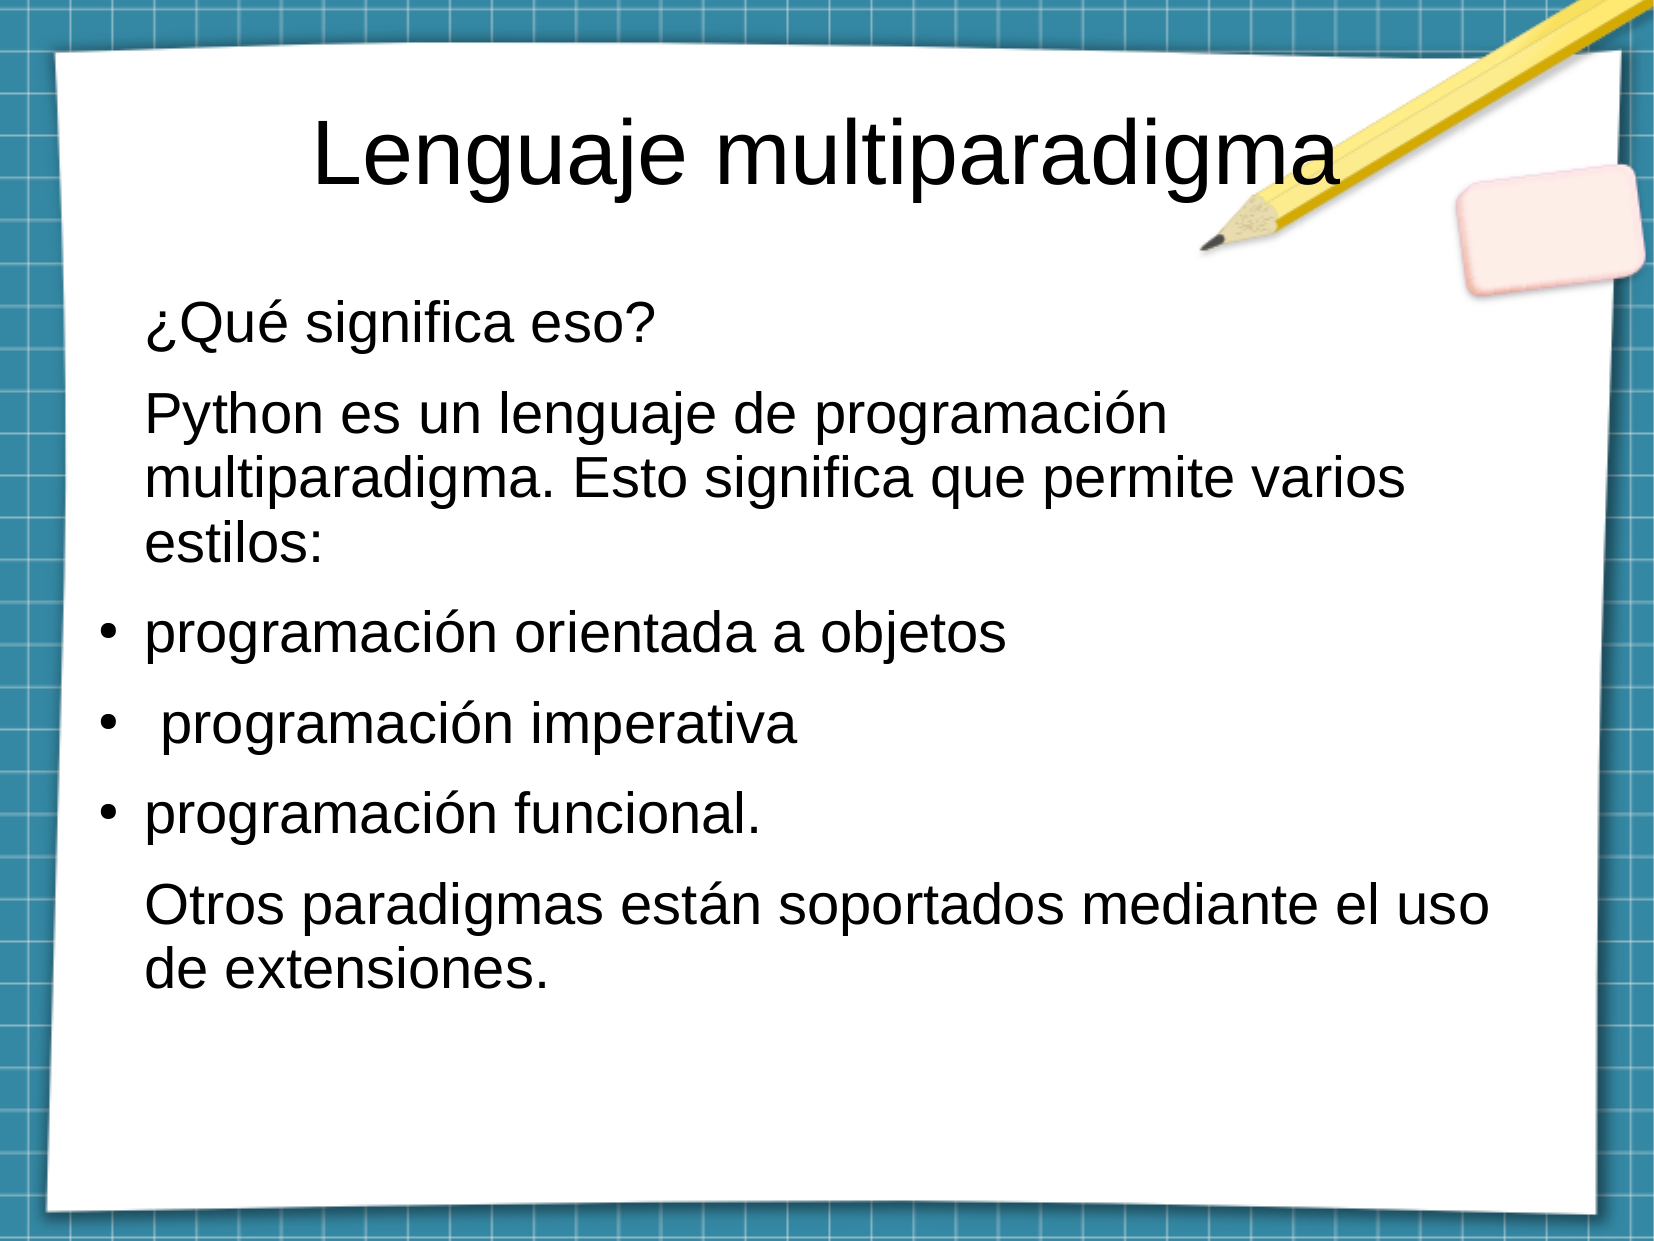

# Lenguaje multiparadigma
¿Qué significa eso?
Python es un lenguaje de programación multiparadigma. Esto significa que permite varios estilos:
programación orientada a objetos
 programación imperativa
programación funcional.
Otros paradigmas están soportados mediante el uso de extensiones.